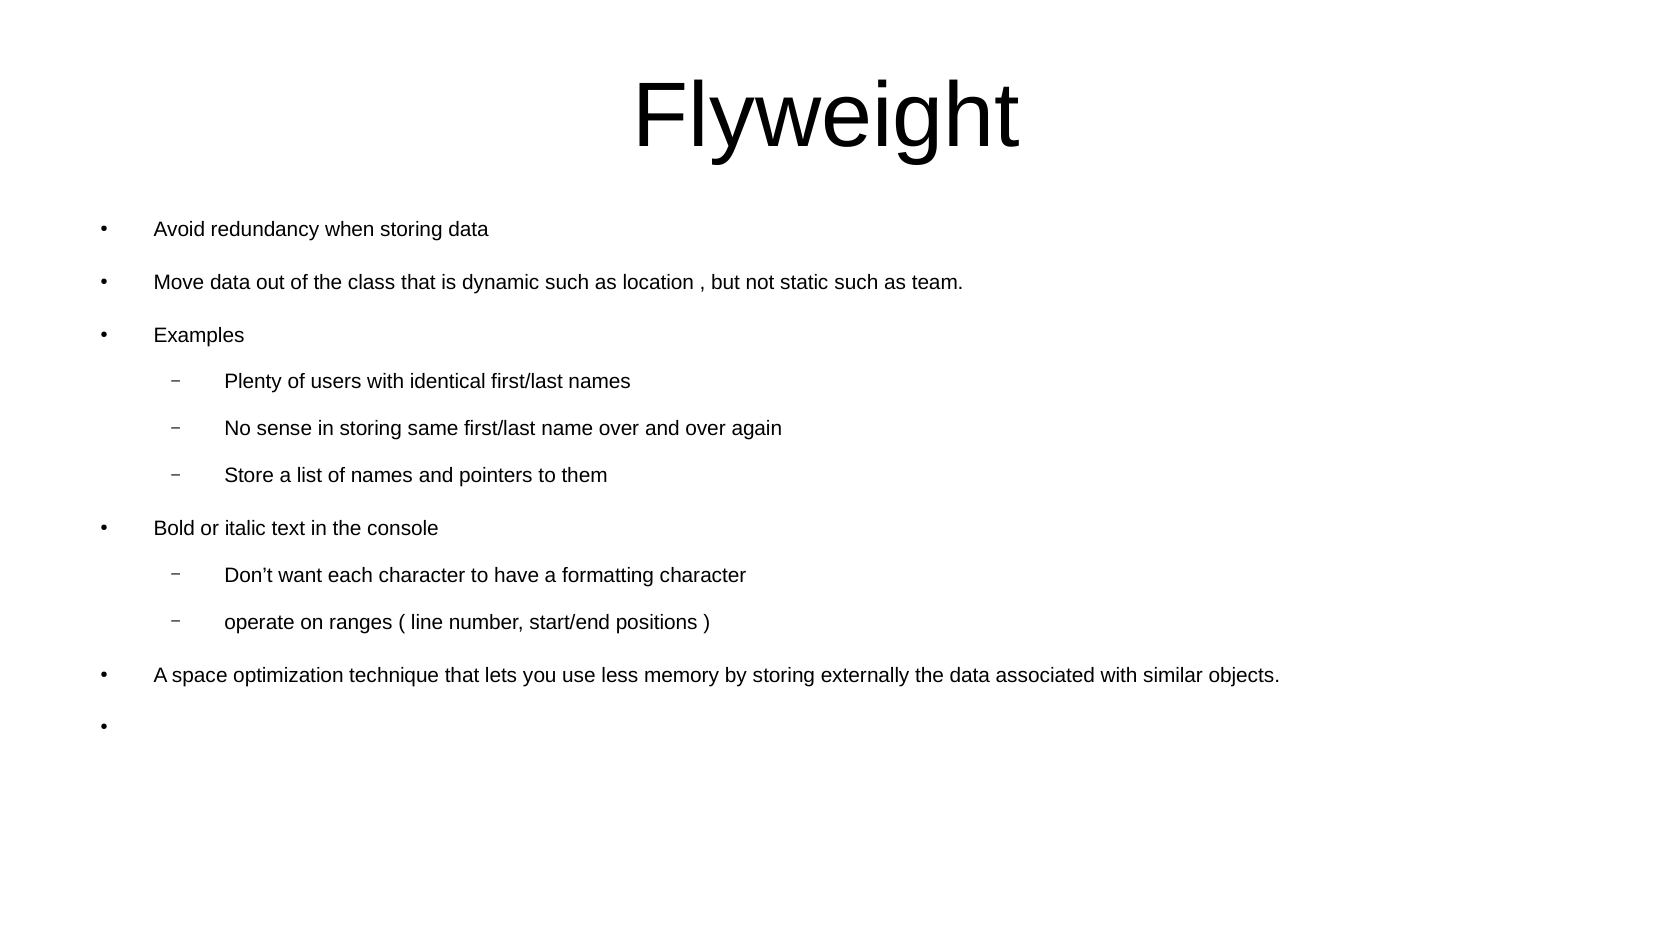

# Flyweight
Avoid redundancy when storing data
Move data out of the class that is dynamic such as location , but not static such as team.
Examples
Plenty of users with identical first/last names
No sense in storing same first/last name over and over again
Store a list of names and pointers to them
Bold or italic text in the console
Don’t want each character to have a formatting character
operate on ranges ( line number, start/end positions )
A space optimization technique that lets you use less memory by storing externally the data associated with similar objects.